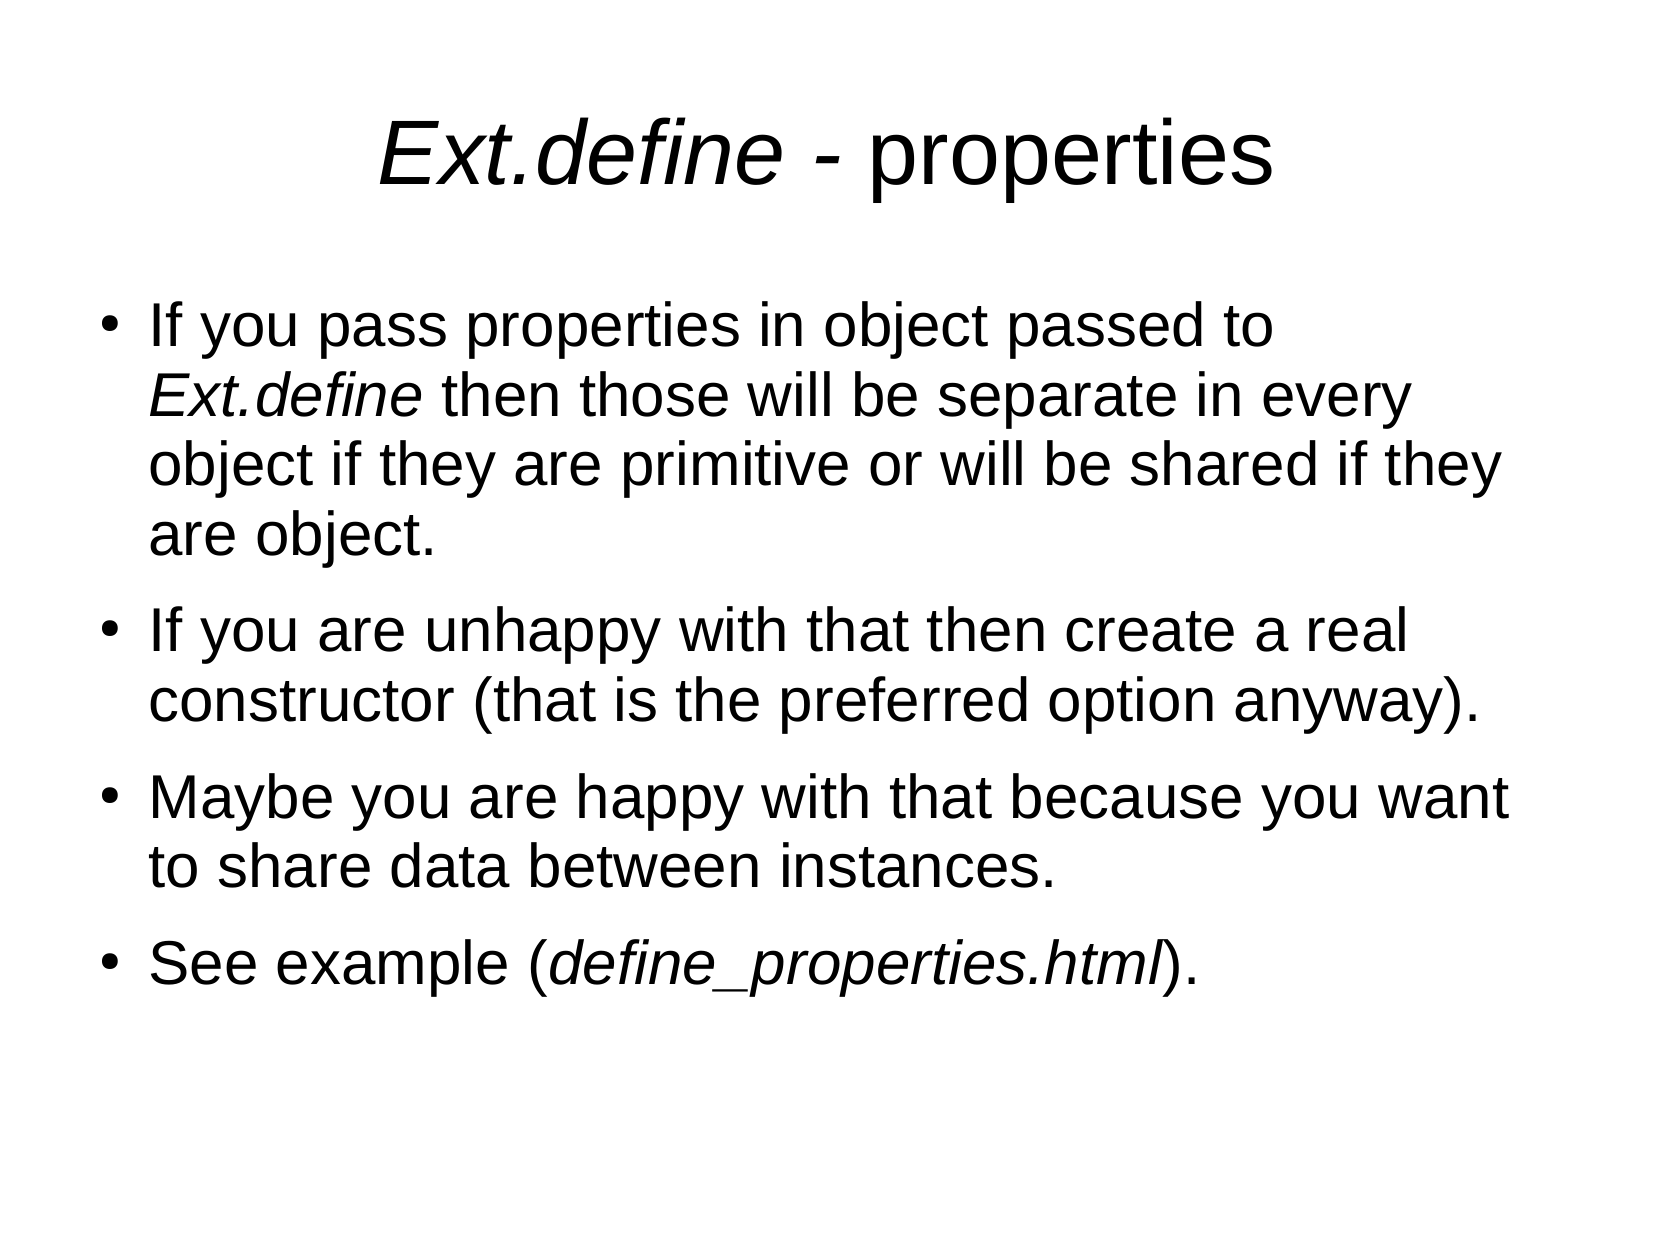

# Ext.define - properties
If you pass properties in object passed to Ext.define then those will be separate in every object if they are primitive or will be shared if they are object.
If you are unhappy with that then create a real constructor (that is the preferred option anyway).
Maybe you are happy with that because you want to share data between instances.
See example (define_properties.html).